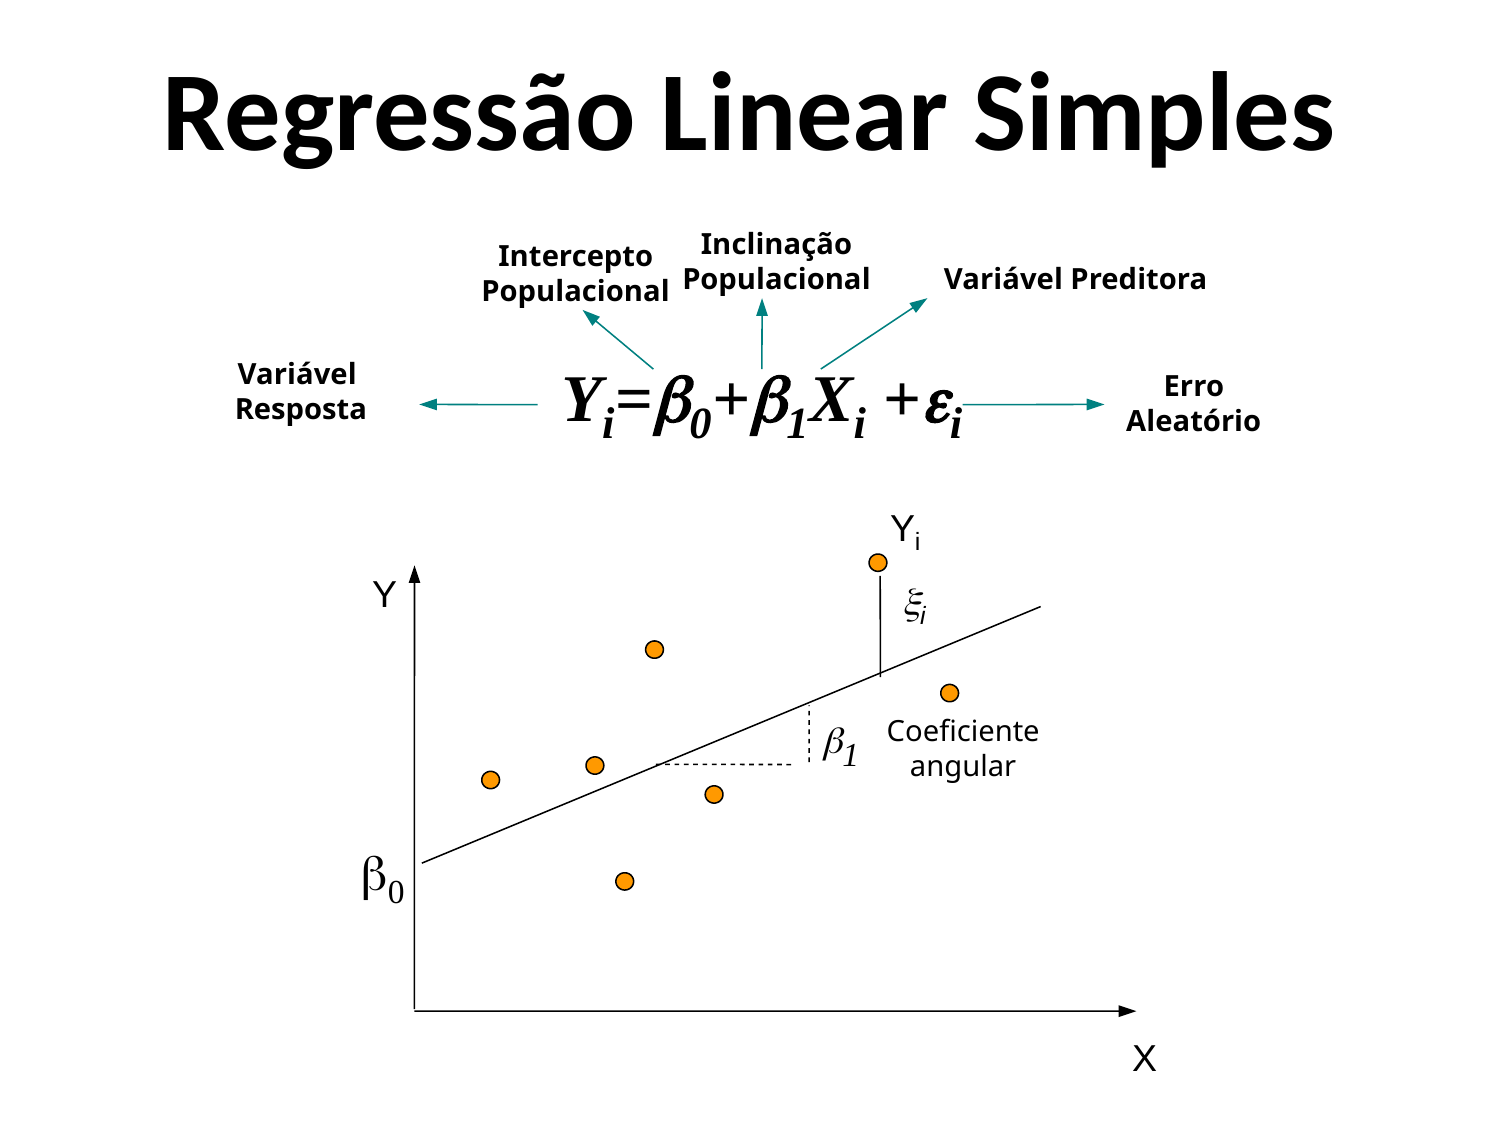

Regressão Linear Simples
Inclinação
Populacional
Intercepto
Populacional
Variável Preditora
Variável
Resposta
Yi=0+1Xi +i
Erro Aleatório
Yi
i
Y
1
Coeficiente
angular
 b0
X